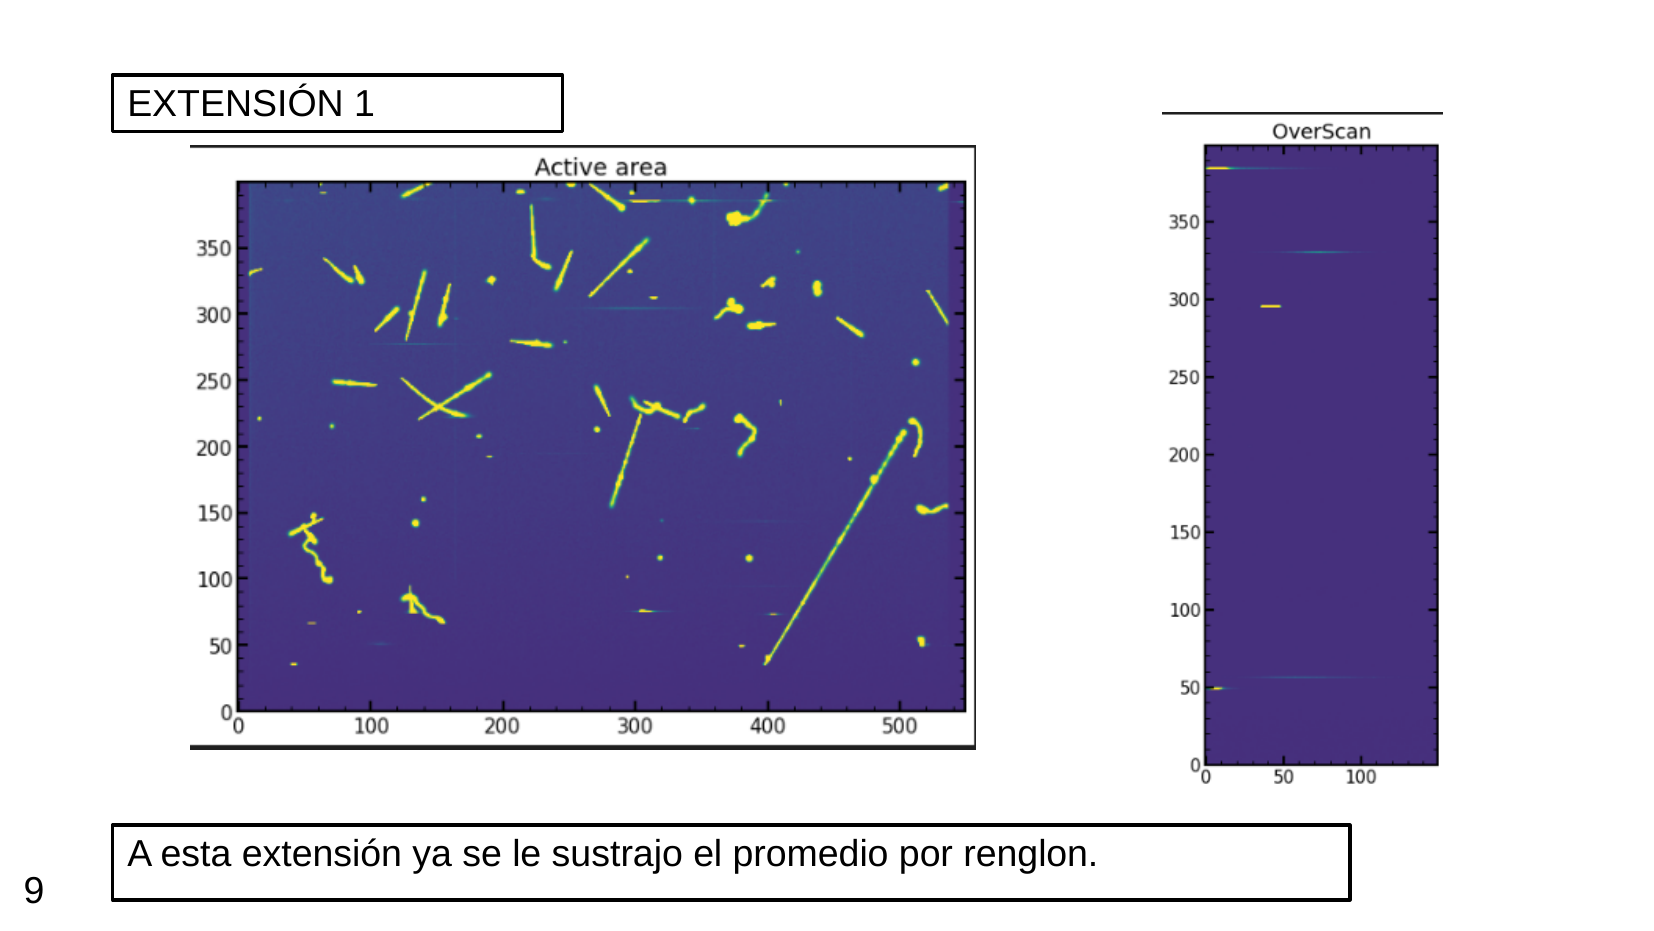

EXTENSIÓN 1
A esta extensión ya se le sustrajo el promedio por renglon.